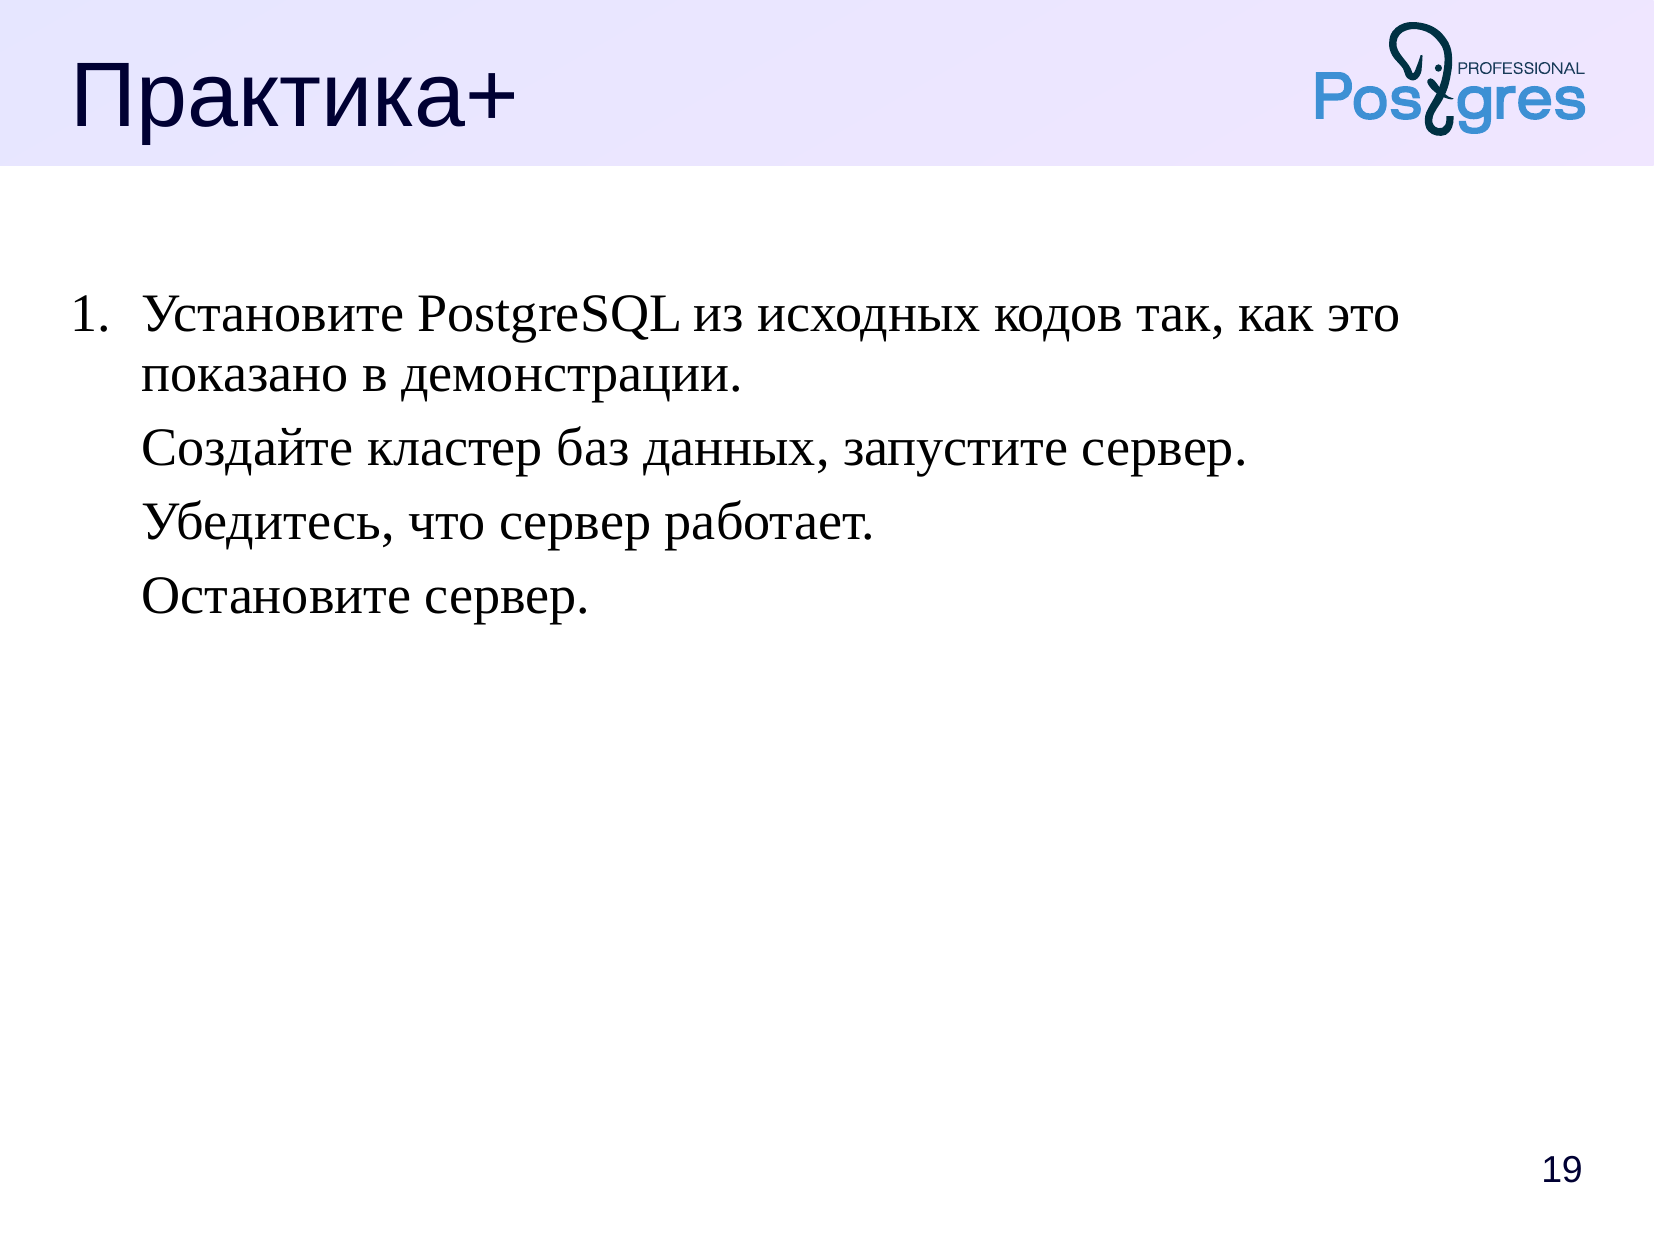

# Практика+
Установите PostgreSQL из исходных кодов так, как это показано в демонстрации.
Создайте кластер баз данных, запустите сервер.
Убедитесь, что сервер работает.
Остановите сервер.